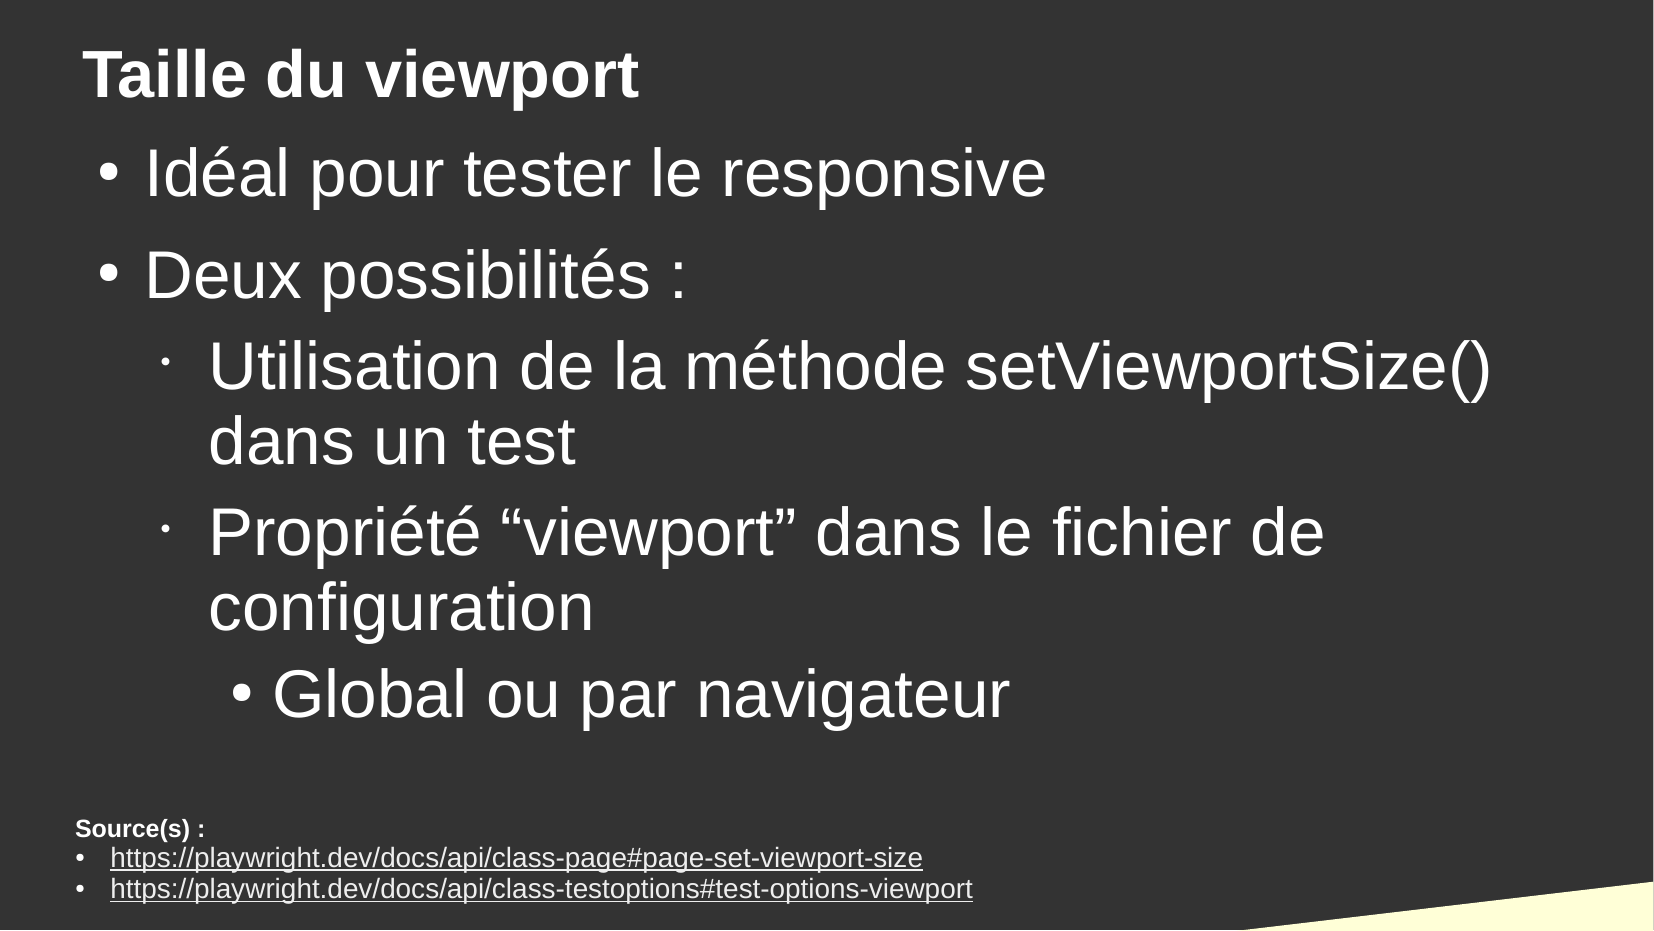

# Taille du viewport
Idéal pour tester le responsive
Deux possibilités :
Utilisation de la méthode setViewportSize() dans un test
Propriété “viewport” dans le fichier de configuration
Global ou par navigateur
Source(s) :
https://playwright.dev/docs/api/class-page#page-set-viewport-size
https://playwright.dev/docs/api/class-testoptions#test-options-viewport